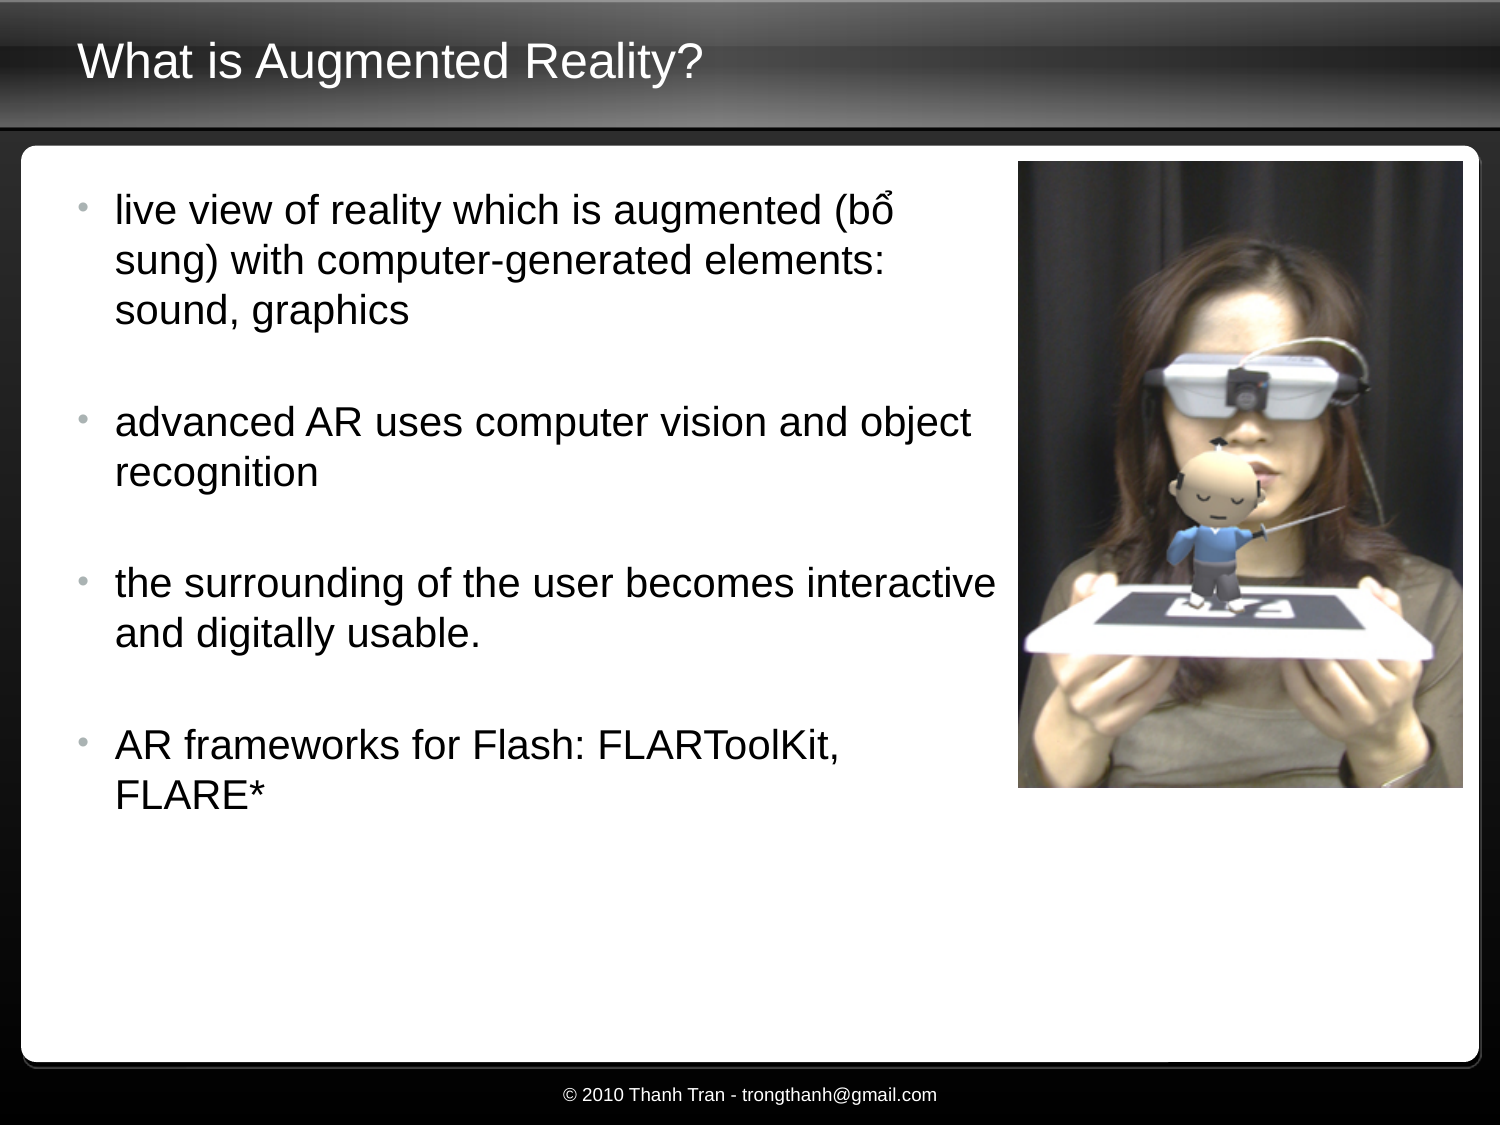

# What is Augmented Reality?
live view of reality which is augmented (bổ sung) with computer-generated elements: sound, graphics
advanced AR uses computer vision and object recognition
the surrounding of the user becomes interactive and digitally usable.
AR frameworks for Flash: FLARToolKit, FLARE*
© 2010 Thanh Tran - trongthanh@gmail.com